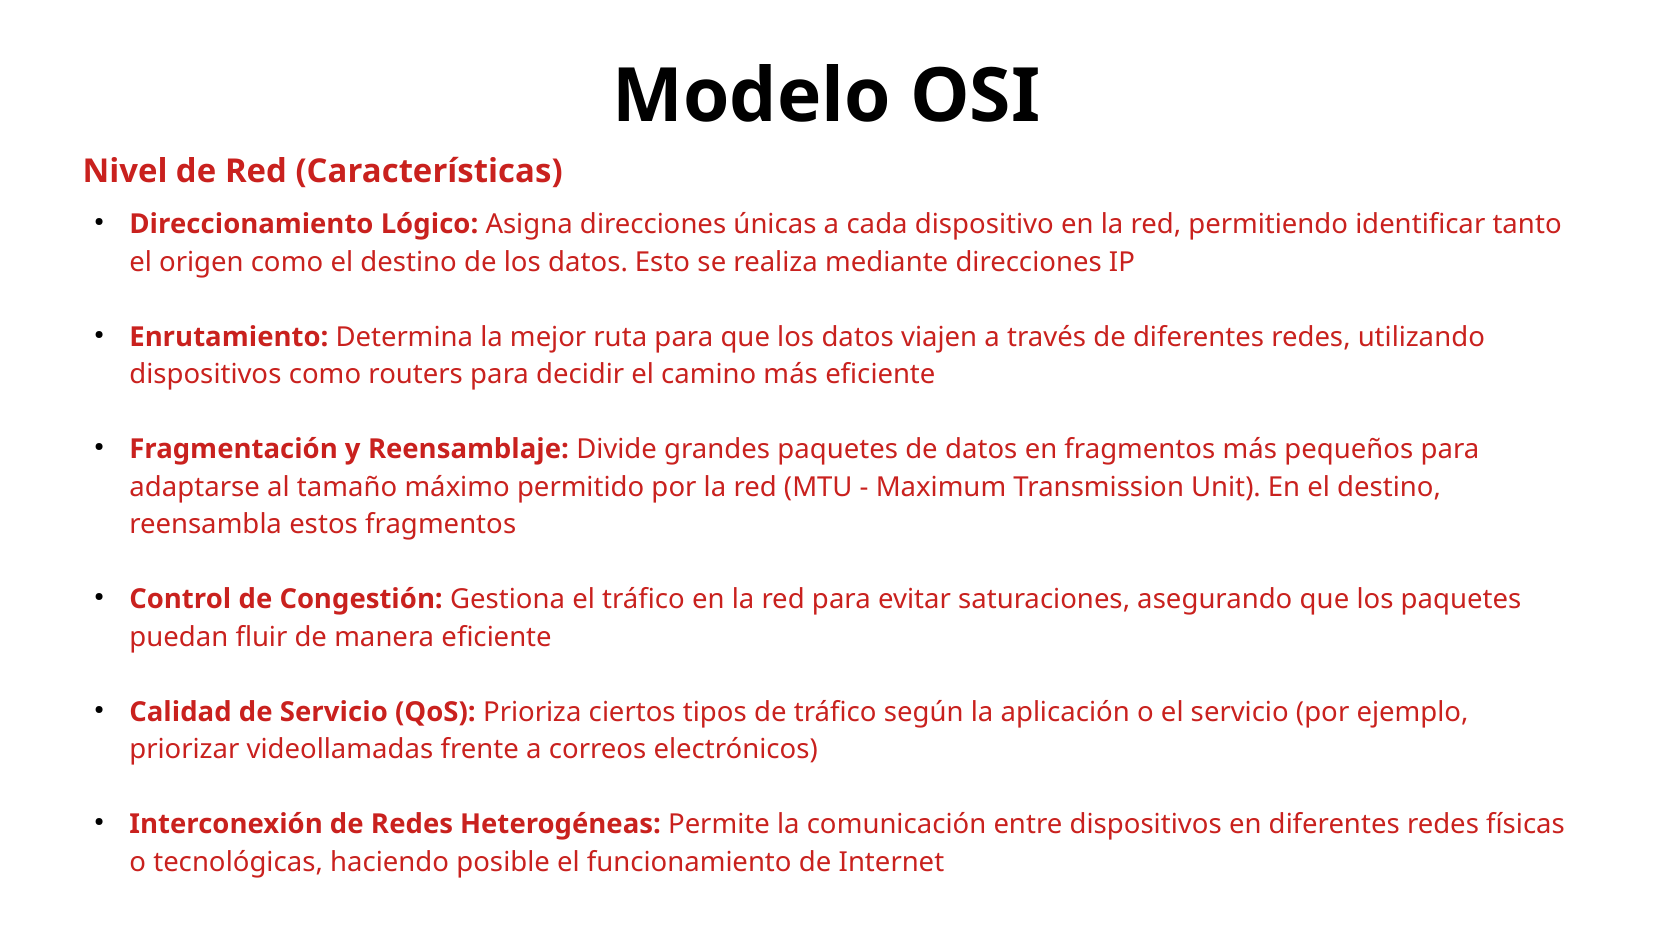

# Modelo OSI
Nivel de Red (Características)
Direccionamiento Lógico: Asigna direcciones únicas a cada dispositivo en la red, permitiendo identificar tanto el origen como el destino de los datos. Esto se realiza mediante direcciones IP
Enrutamiento: Determina la mejor ruta para que los datos viajen a través de diferentes redes, utilizando dispositivos como routers para decidir el camino más eficiente
Fragmentación y Reensamblaje: Divide grandes paquetes de datos en fragmentos más pequeños para adaptarse al tamaño máximo permitido por la red (MTU - Maximum Transmission Unit). En el destino, reensambla estos fragmentos
Control de Congestión: Gestiona el tráfico en la red para evitar saturaciones, asegurando que los paquetes puedan fluir de manera eficiente
Calidad de Servicio (QoS): Prioriza ciertos tipos de tráfico según la aplicación o el servicio (por ejemplo, priorizar videollamadas frente a correos electrónicos)
Interconexión de Redes Heterogéneas: Permite la comunicación entre dispositivos en diferentes redes físicas o tecnológicas, haciendo posible el funcionamiento de Internet